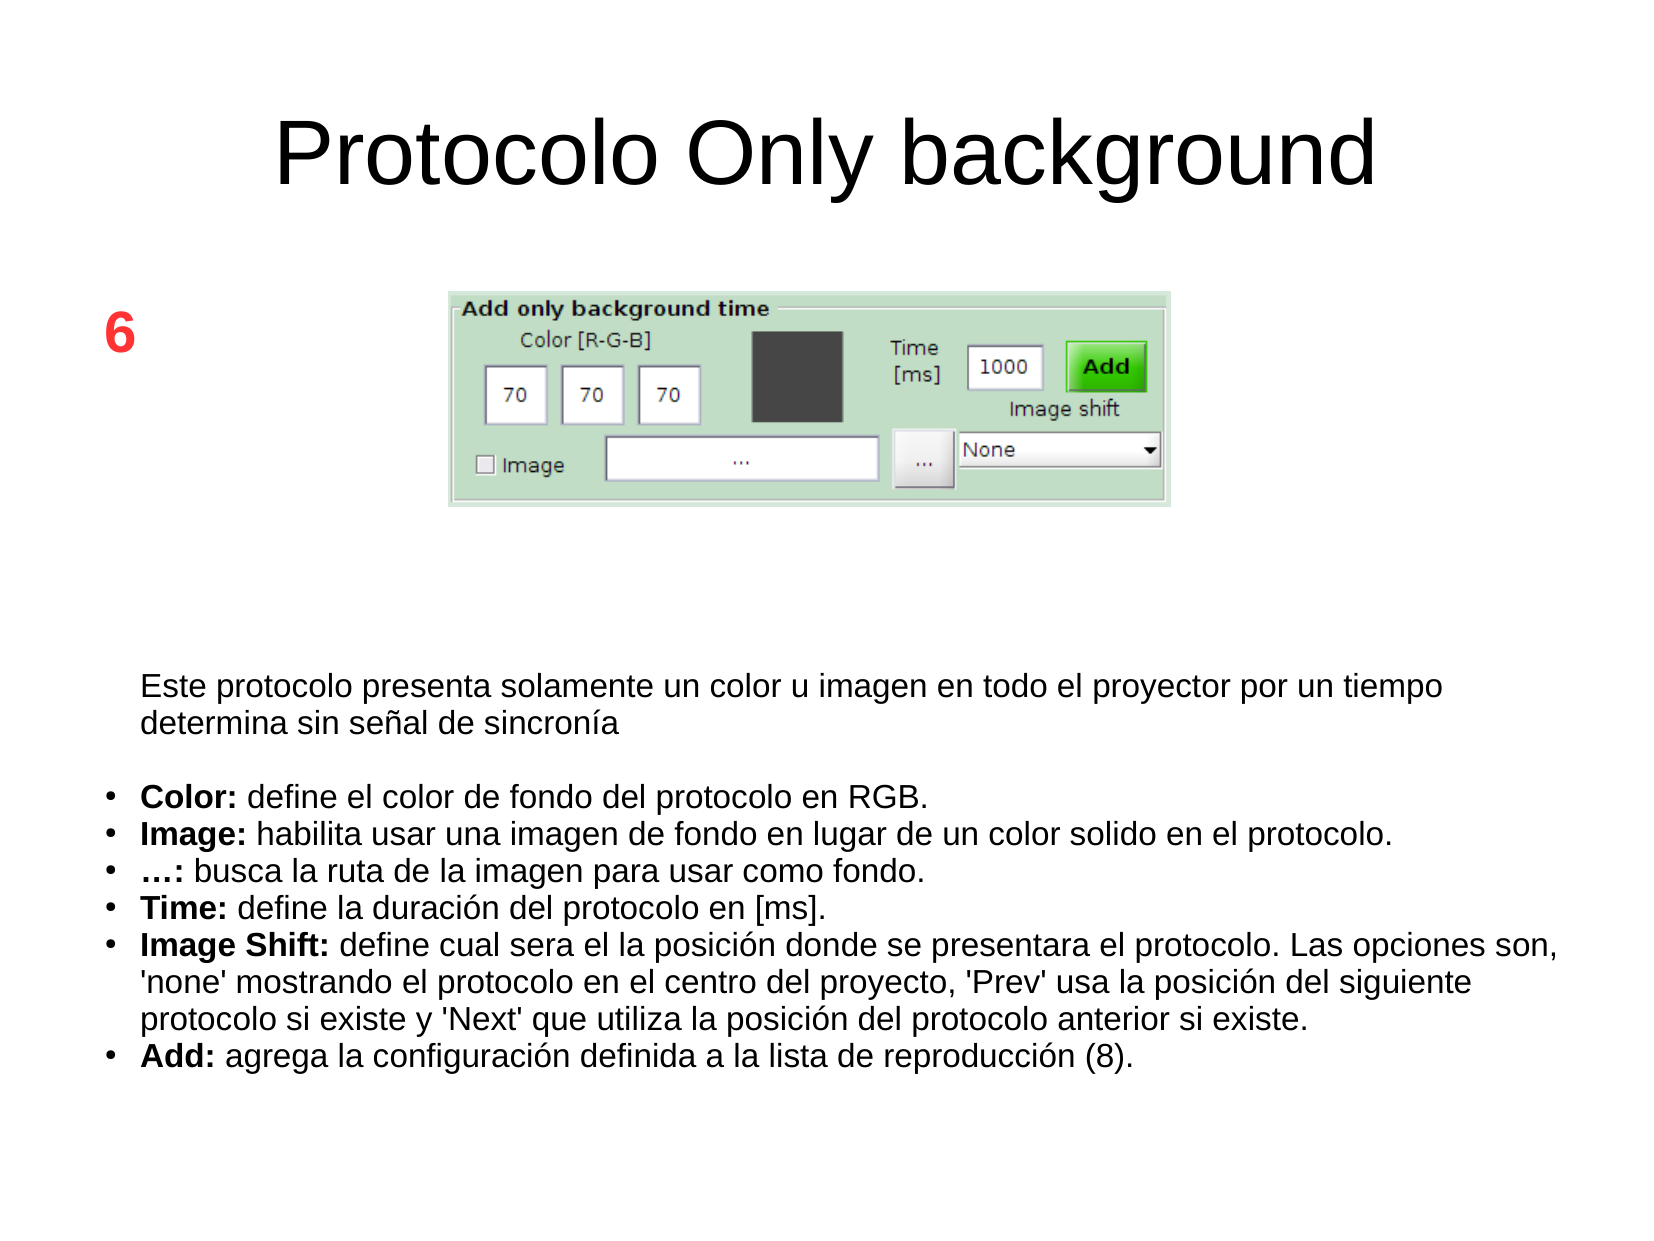

# Protocolo Only background
6
Este protocolo presenta solamente un color u imagen en todo el proyector por un tiempo determina sin señal de sincronía
Color: define el color de fondo del protocolo en RGB.
Image: habilita usar una imagen de fondo en lugar de un color solido en el protocolo.
…: busca la ruta de la imagen para usar como fondo.
Time: define la duración del protocolo en [ms].
Image Shift: define cual sera el la posición donde se presentara el protocolo. Las opciones son, 'none' mostrando el protocolo en el centro del proyecto, 'Prev' usa la posición del siguiente protocolo si existe y 'Next' que utiliza la posición del protocolo anterior si existe.
Add: agrega la configuración definida a la lista de reproducción (8).